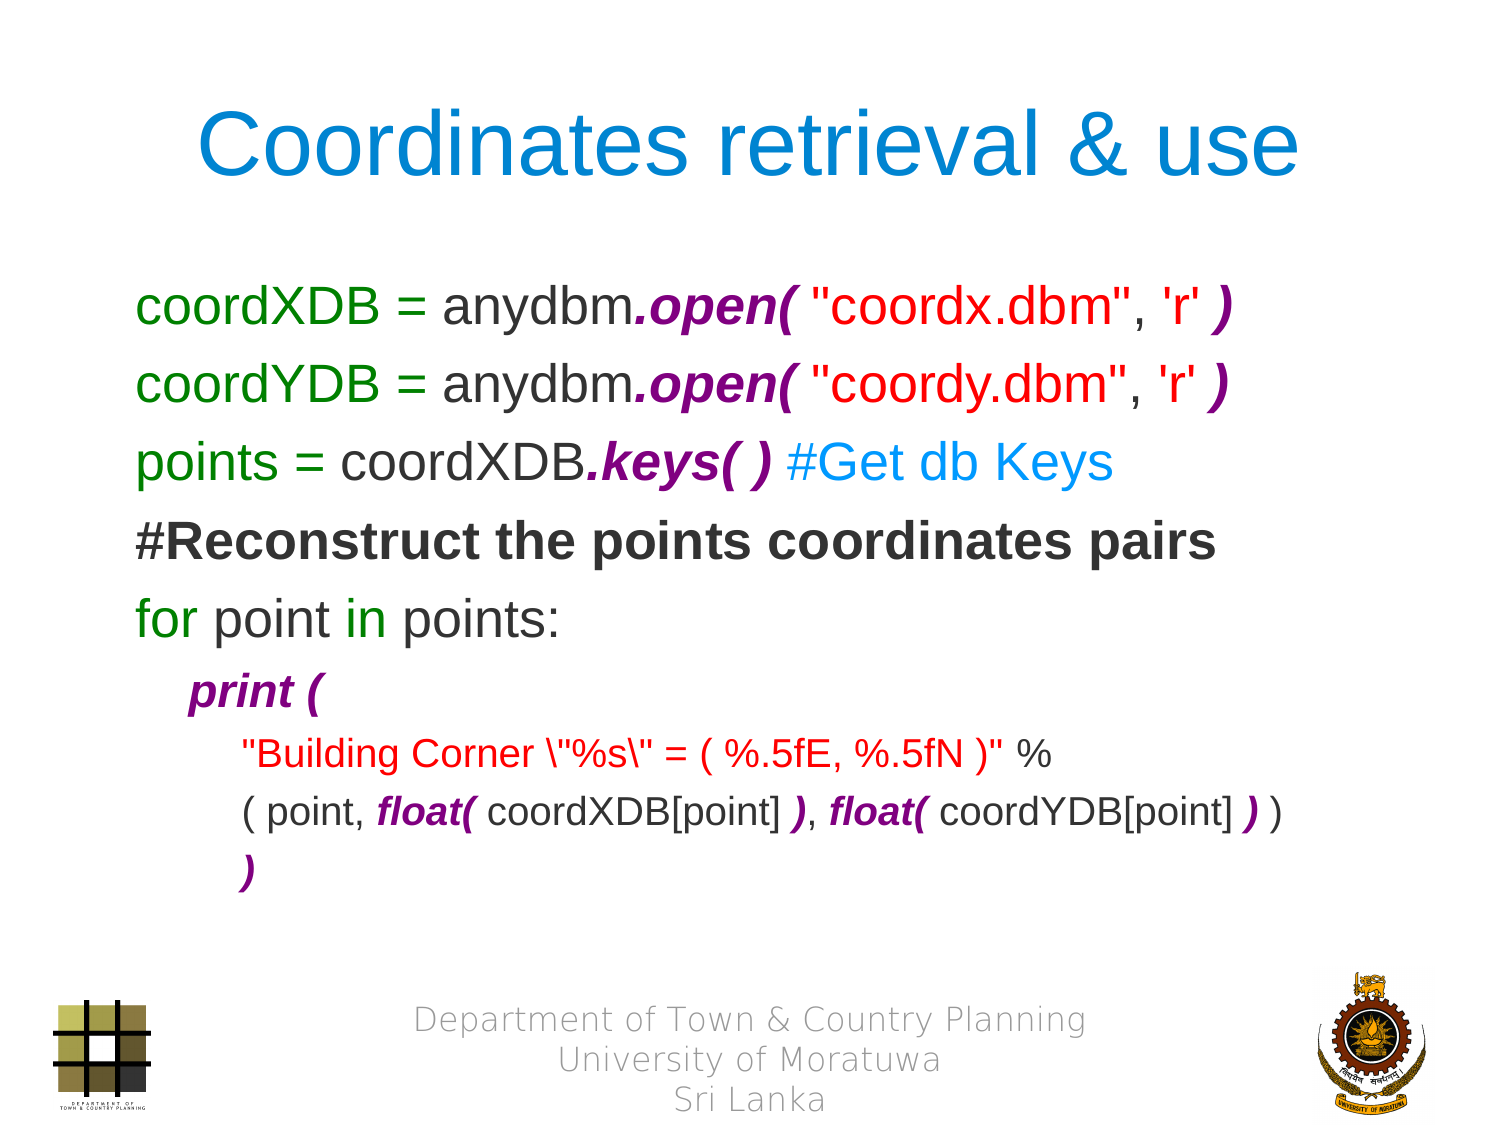

# Coordinates retrieval & use
coordXDB = anydbm.open( "coordx.dbm", 'r' )
coordYDB = anydbm.open( "coordy.dbm", 'r' )
points = coordXDB.keys( ) #Get db Keys
#Reconstruct the points coordinates pairs
for point in points:
print (
"Building Corner \"%s\" = ( %.5fE, %.5fN )" %
( point, float( coordXDB[point] ), float( coordYDB[point] ) )
)